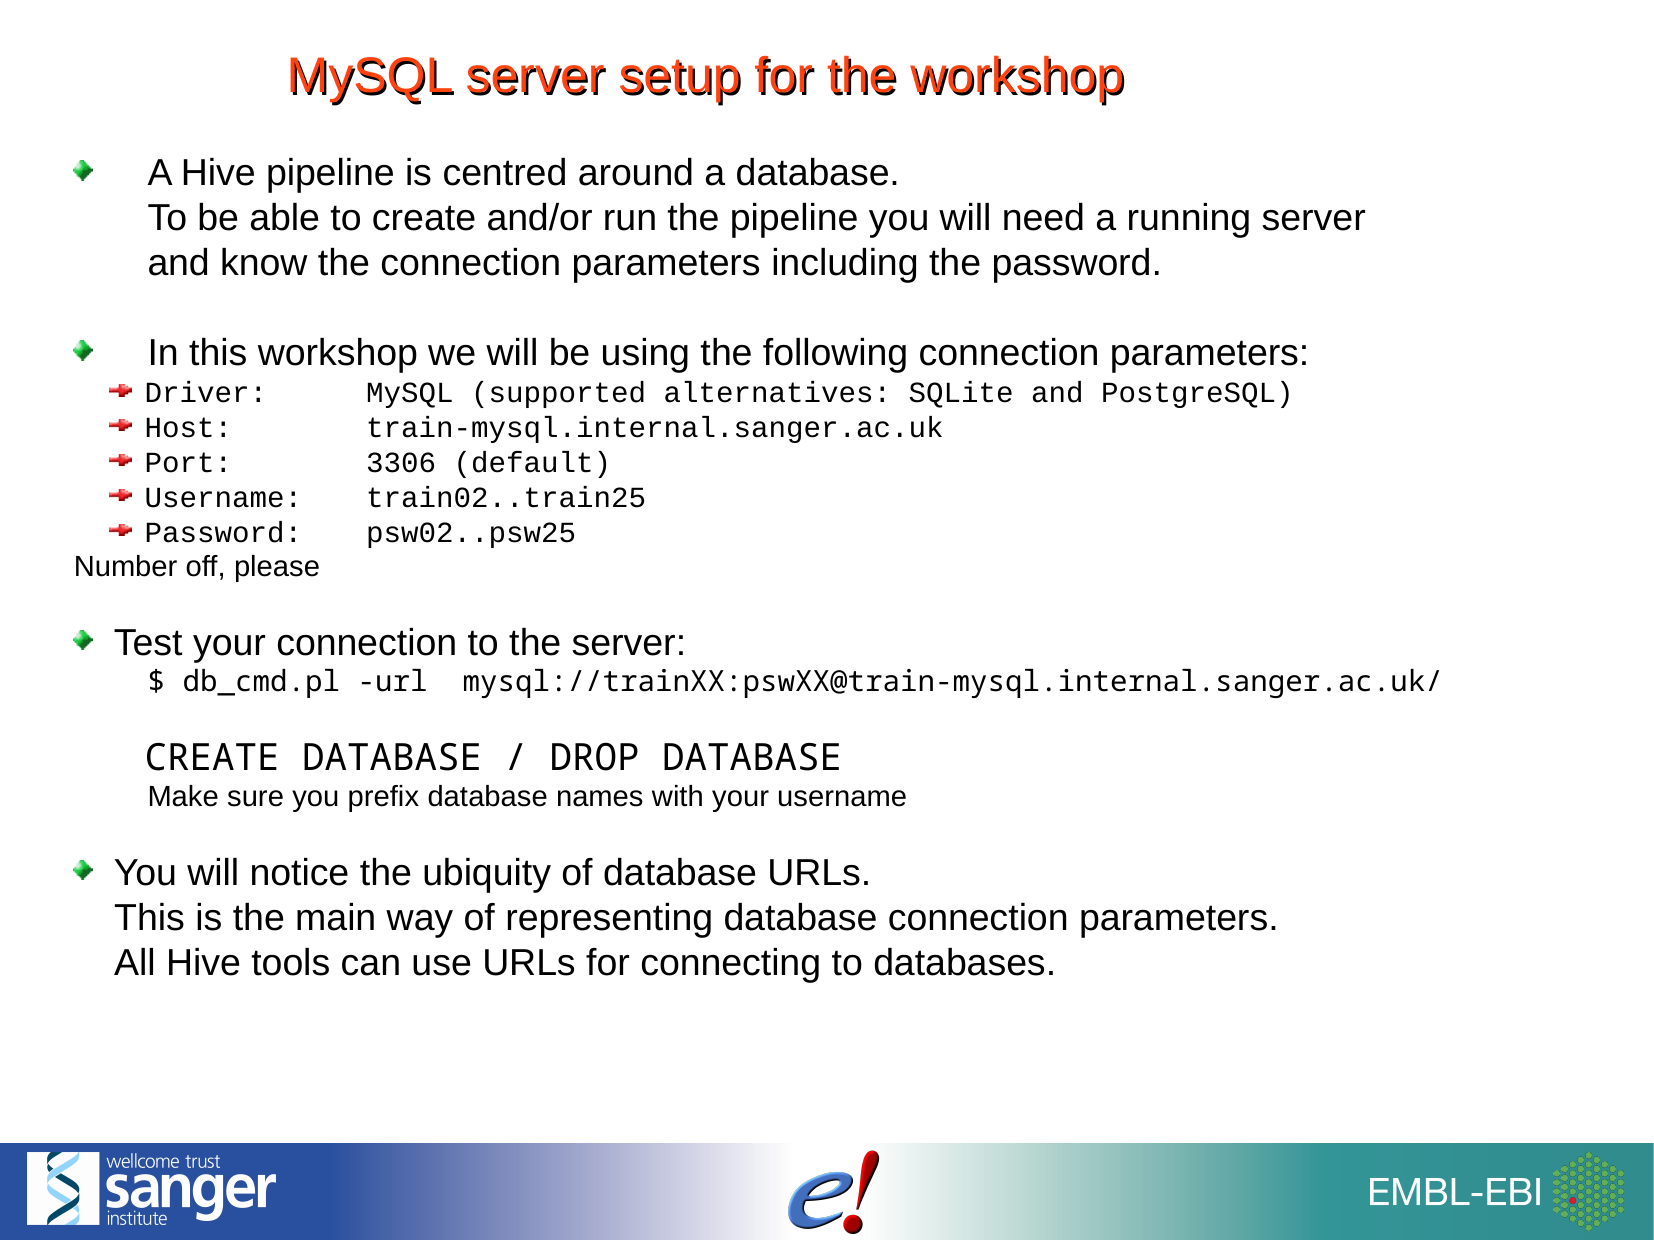

MySQL server setup for the workshop
	A Hive pipeline is centred around a database.
	To be able to create and/or run the pipeline you will need a running server
	and know the connection parameters including the password.
	In this workshop we will be using the following connection parameters:
Driver:		MySQL (supported alternatives: SQLite and PostgreSQL)
Host:		train-mysql.internal.sanger.ac.uk
Port:		3306 (default)
Username:	train02..train25
Password:	psw02..psw25
Number off, please
 Test your connection to the server:
	$ db_cmd.pl -url mysql://trainXX:pswXX@train-mysql.internal.sanger.ac.uk/
CREATE DATABASE / DROP DATABASE
	Make sure you prefix database names with your username
 You will notice the ubiquity of database URLs.
 This is the main way of representing database connection parameters.
 All Hive tools can use URLs for connecting to databases.